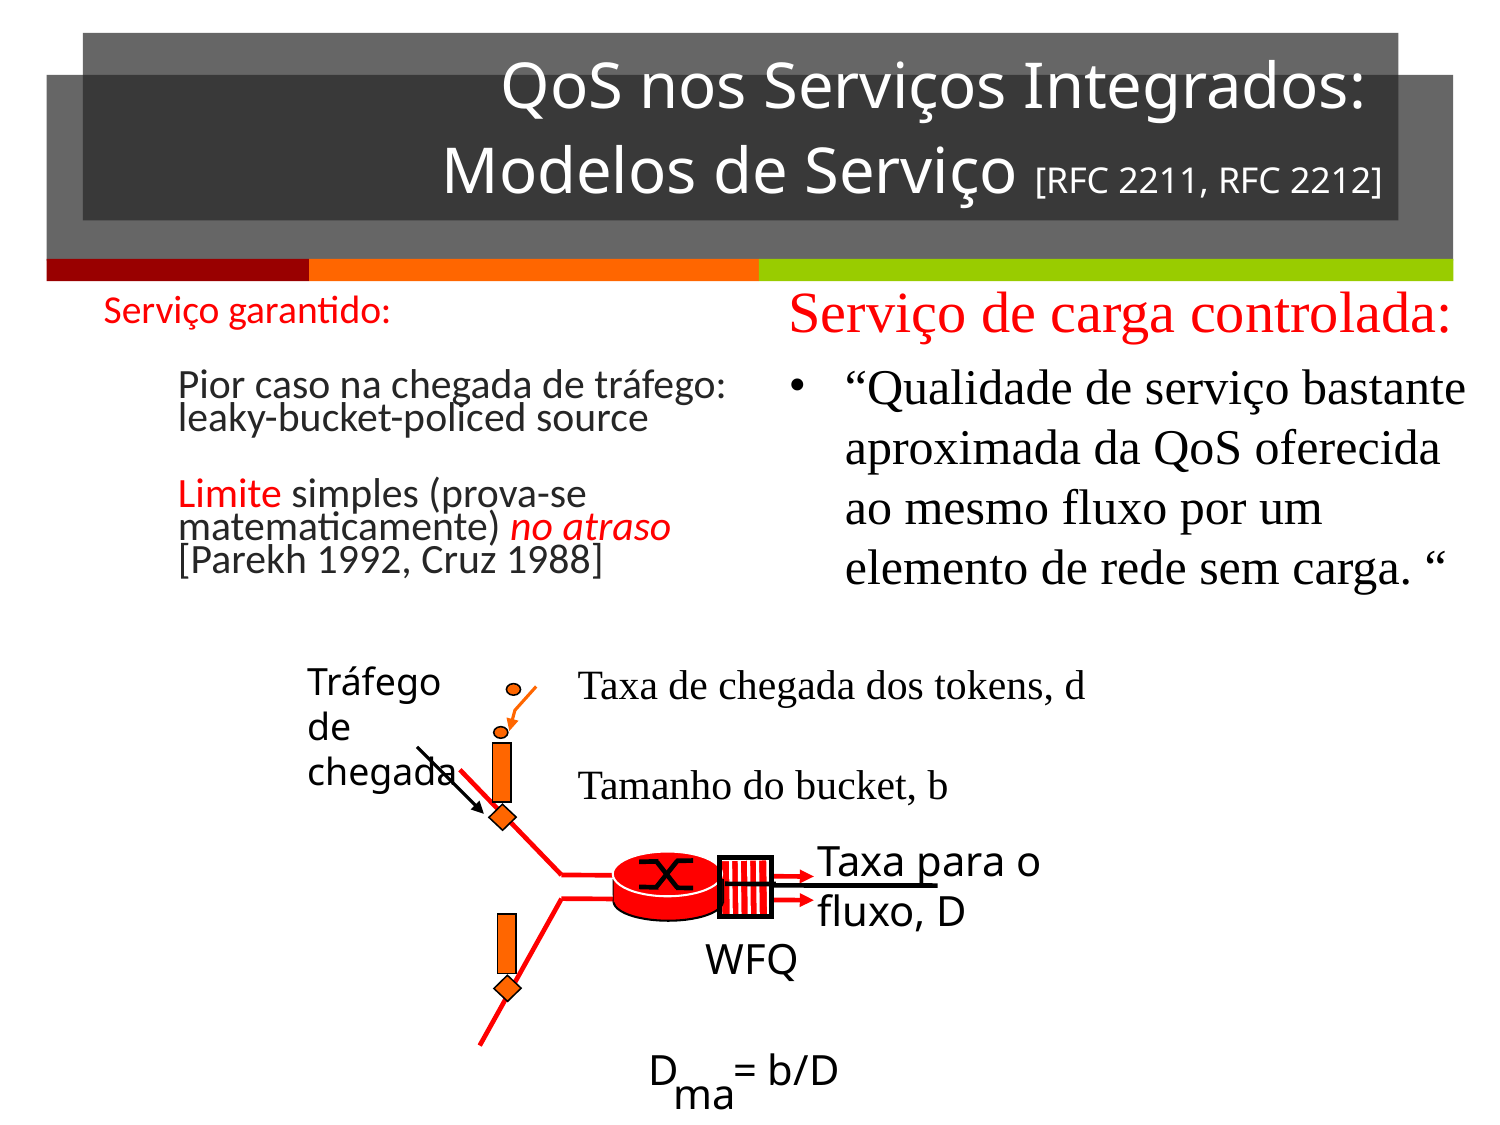

# QoS nos Serviços Integrados: Modelos de Serviço [RFC 2211, RFC 2212]
Serviço de carga controlada:
“Qualidade de serviço bastante aproximada da QoS oferecida ao mesmo fluxo por um elemento de rede sem carga. “
Serviço garantido:
Pior caso na chegada de tráfego: leaky-bucket-policed source
Limite simples (prova-se matematicamente) no atraso [Parekh 1992, Cruz 1988]
Taxa de chegada dos tokens, d
Tráfego
de chegada
Taxa para o
fluxo, D
WFQ
D = b/D
max
Tamanho do bucket, b